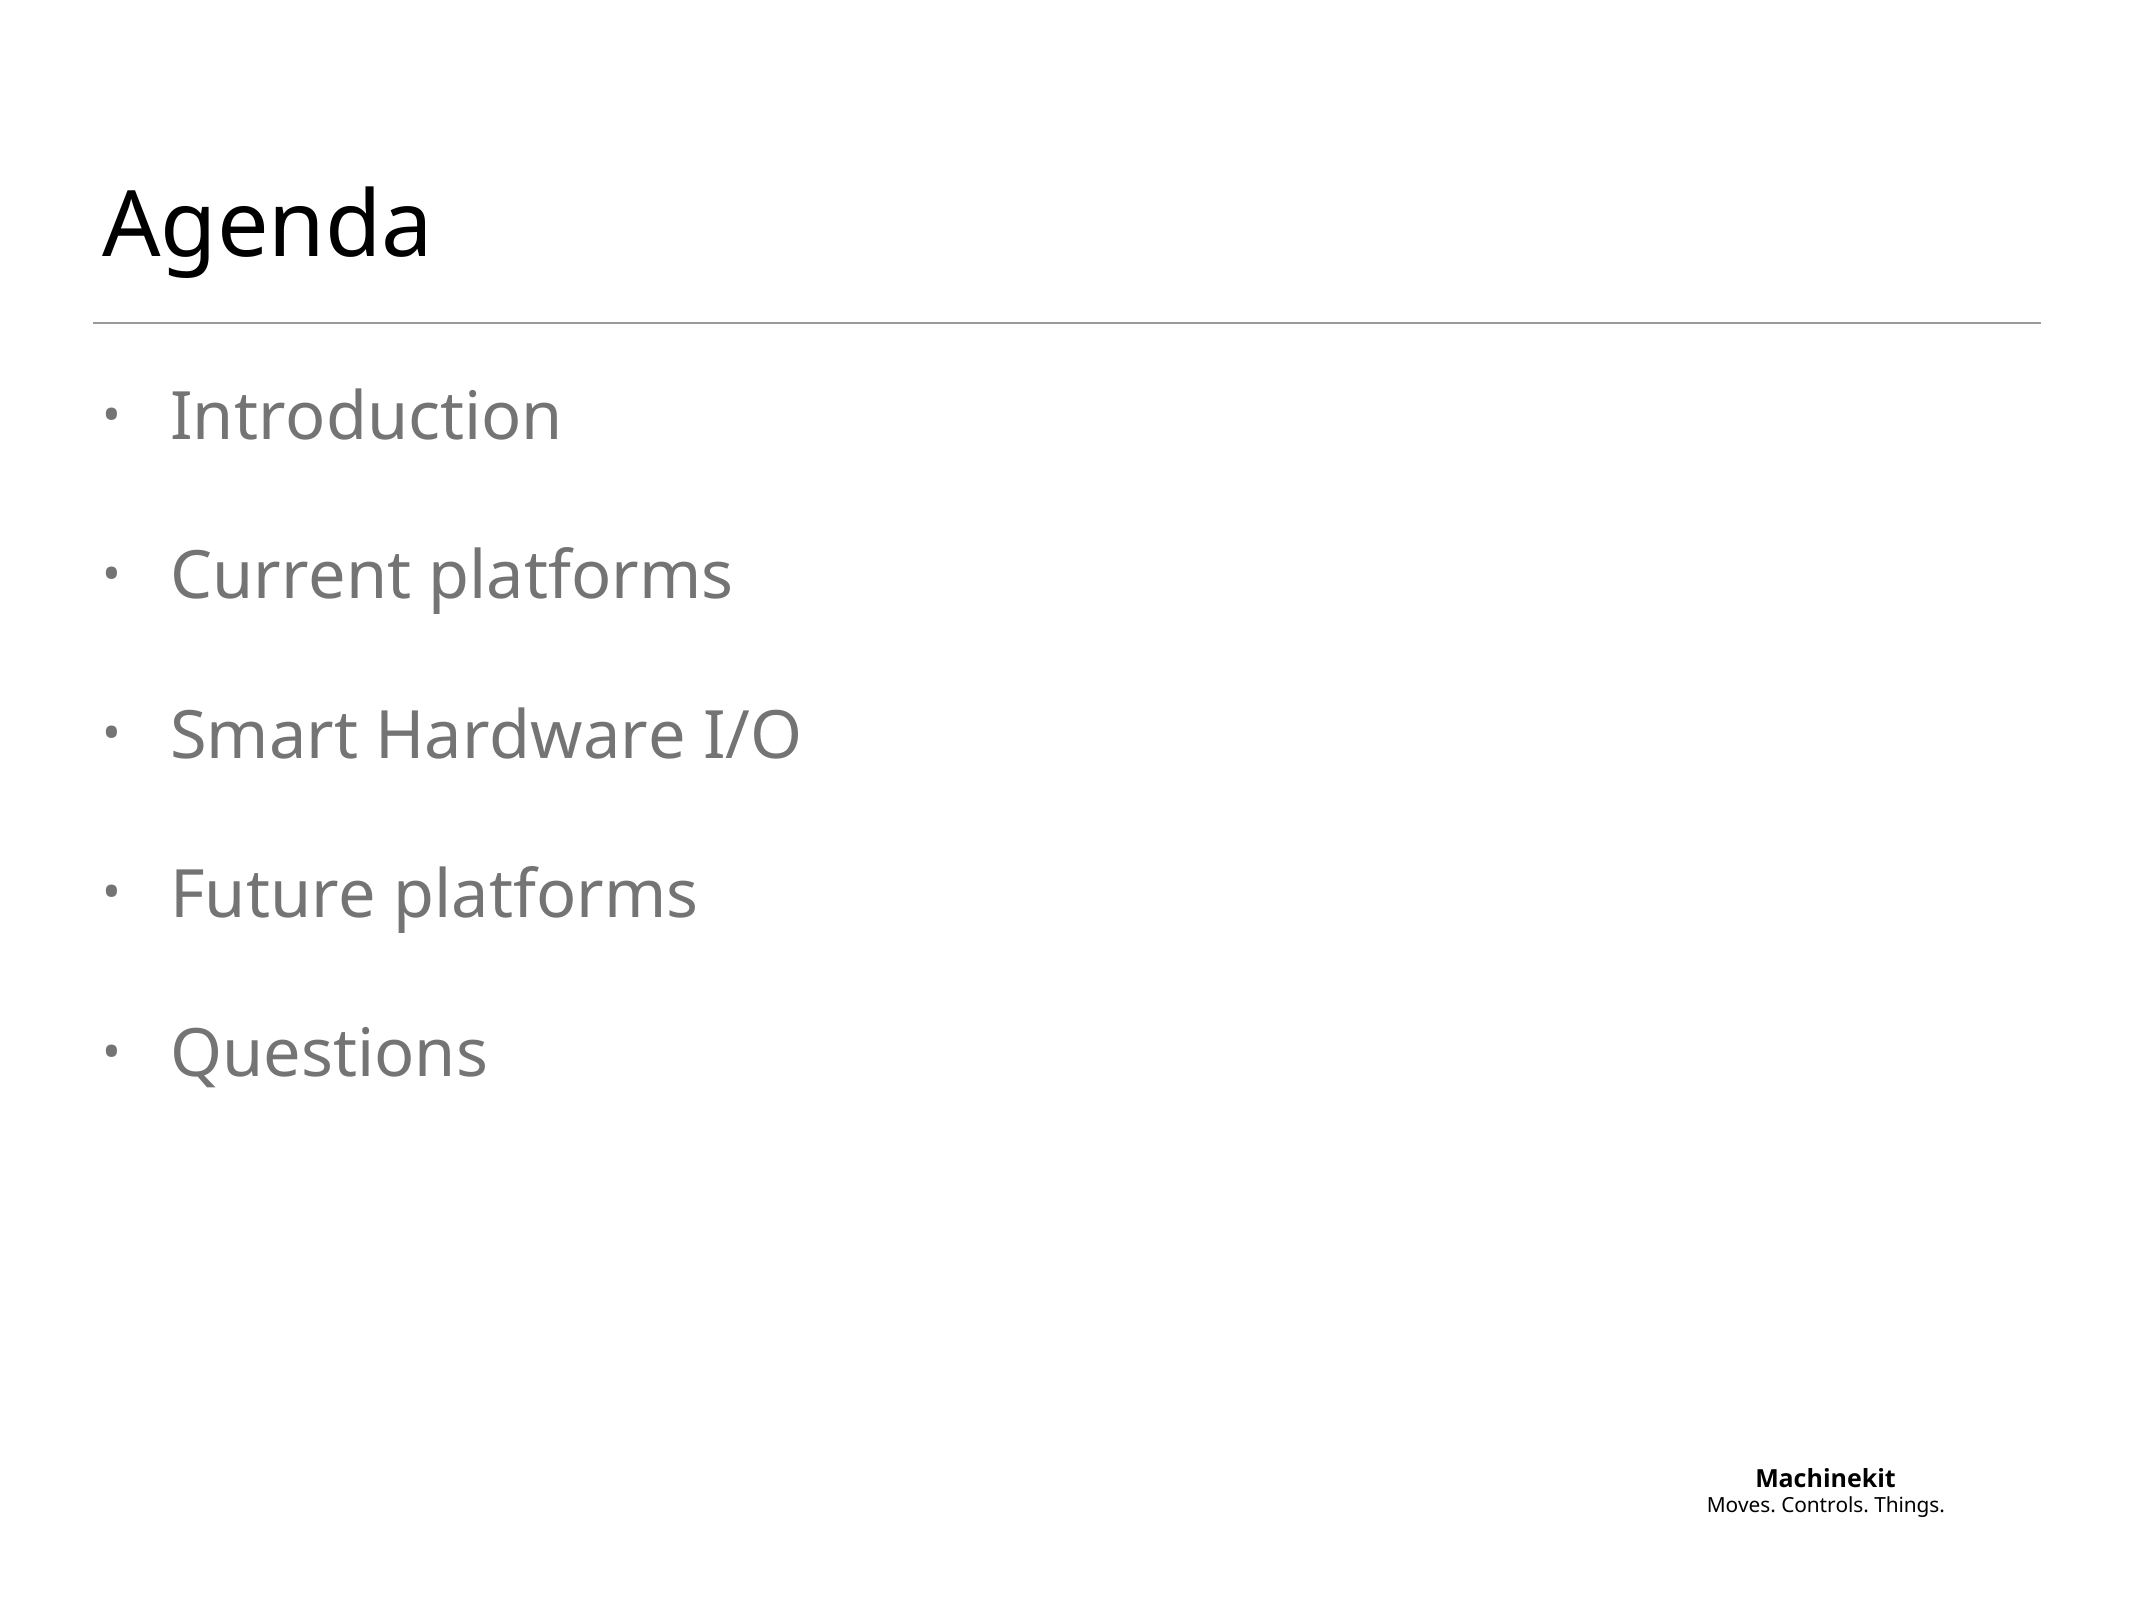

# Agenda
Introduction
Current platforms
Smart Hardware I/O
Future platforms
Questions